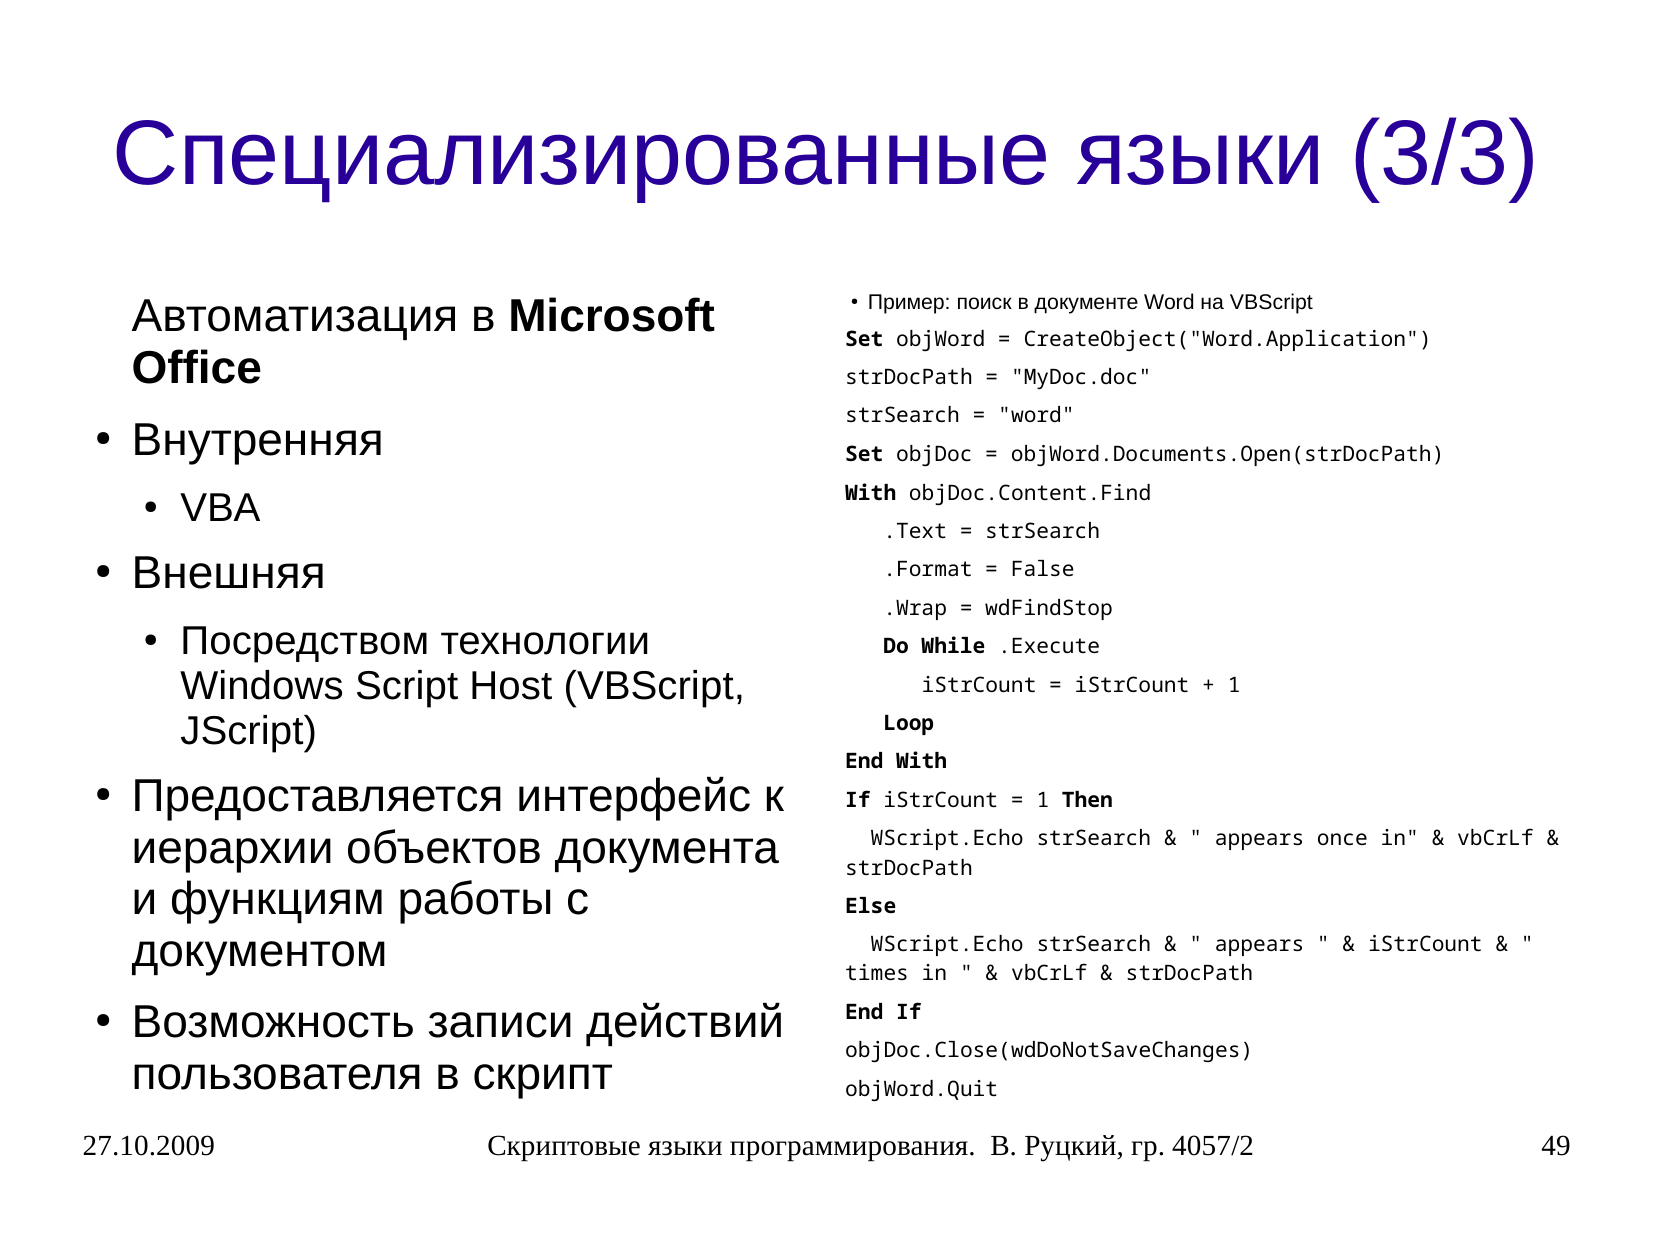

# Специализированные языки (3/3)
Автоматизация в Microsoft Office
Внутренняя
VBA
Внешняя
Посредством технологии Windows Script Host (VBScript, JScript)
Предоставляется интерфейс к иерархии объектов документа и функциям работы с документом
Возможность записи действий пользователя в скрипт
Пример: поиск в документе Word на VBScript
Set objWord = CreateObject("Word.Application")
strDocPath = "MyDoc.doc"
strSearch = "word"
Set objDoc = objWord.Documents.Open(strDocPath)
With objDoc.Content.Find
 .Text = strSearch
 .Format = False
 .Wrap = wdFindStop
 Do While .Execute
 iStrCount = iStrCount + 1
 Loop
End With
If iStrCount = 1 Then
 WScript.Echo strSearch & " appears once in" & vbCrLf & strDocPath
Else
 WScript.Echo strSearch & " appears " & iStrCount & " times in " & vbCrLf & strDocPath
End If
objDoc.Close(wdDoNotSaveChanges)
objWord.Quit
27.10.2009
Скриптовые языки программирования. В. Руцкий, гр. 4057/2
49